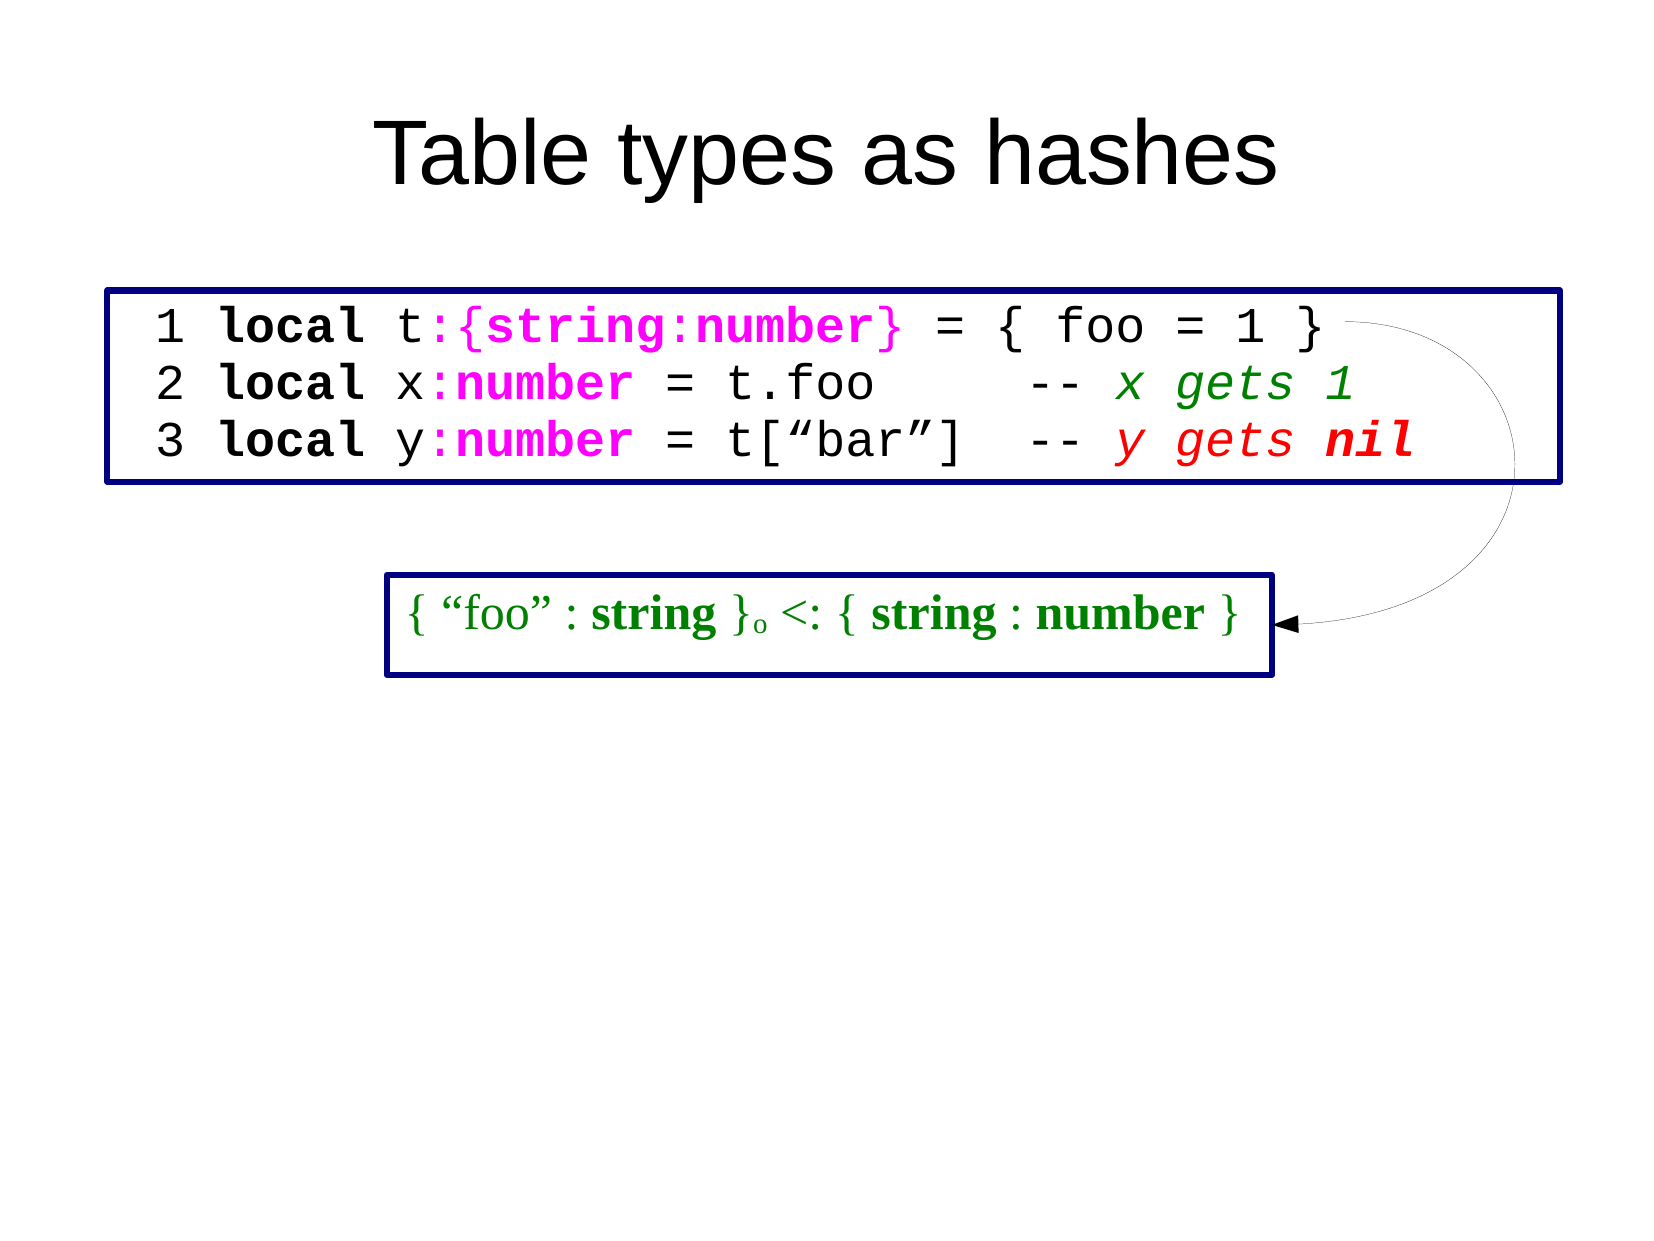

# Table types as hashes
 1 local t:{string:number} = { foo = 1 }
 2 local x:number = t.foo -- x gets 1
 3 local y:number = t[“bar”] -- y gets nil
{ “foo” : string }o <: { string : number }